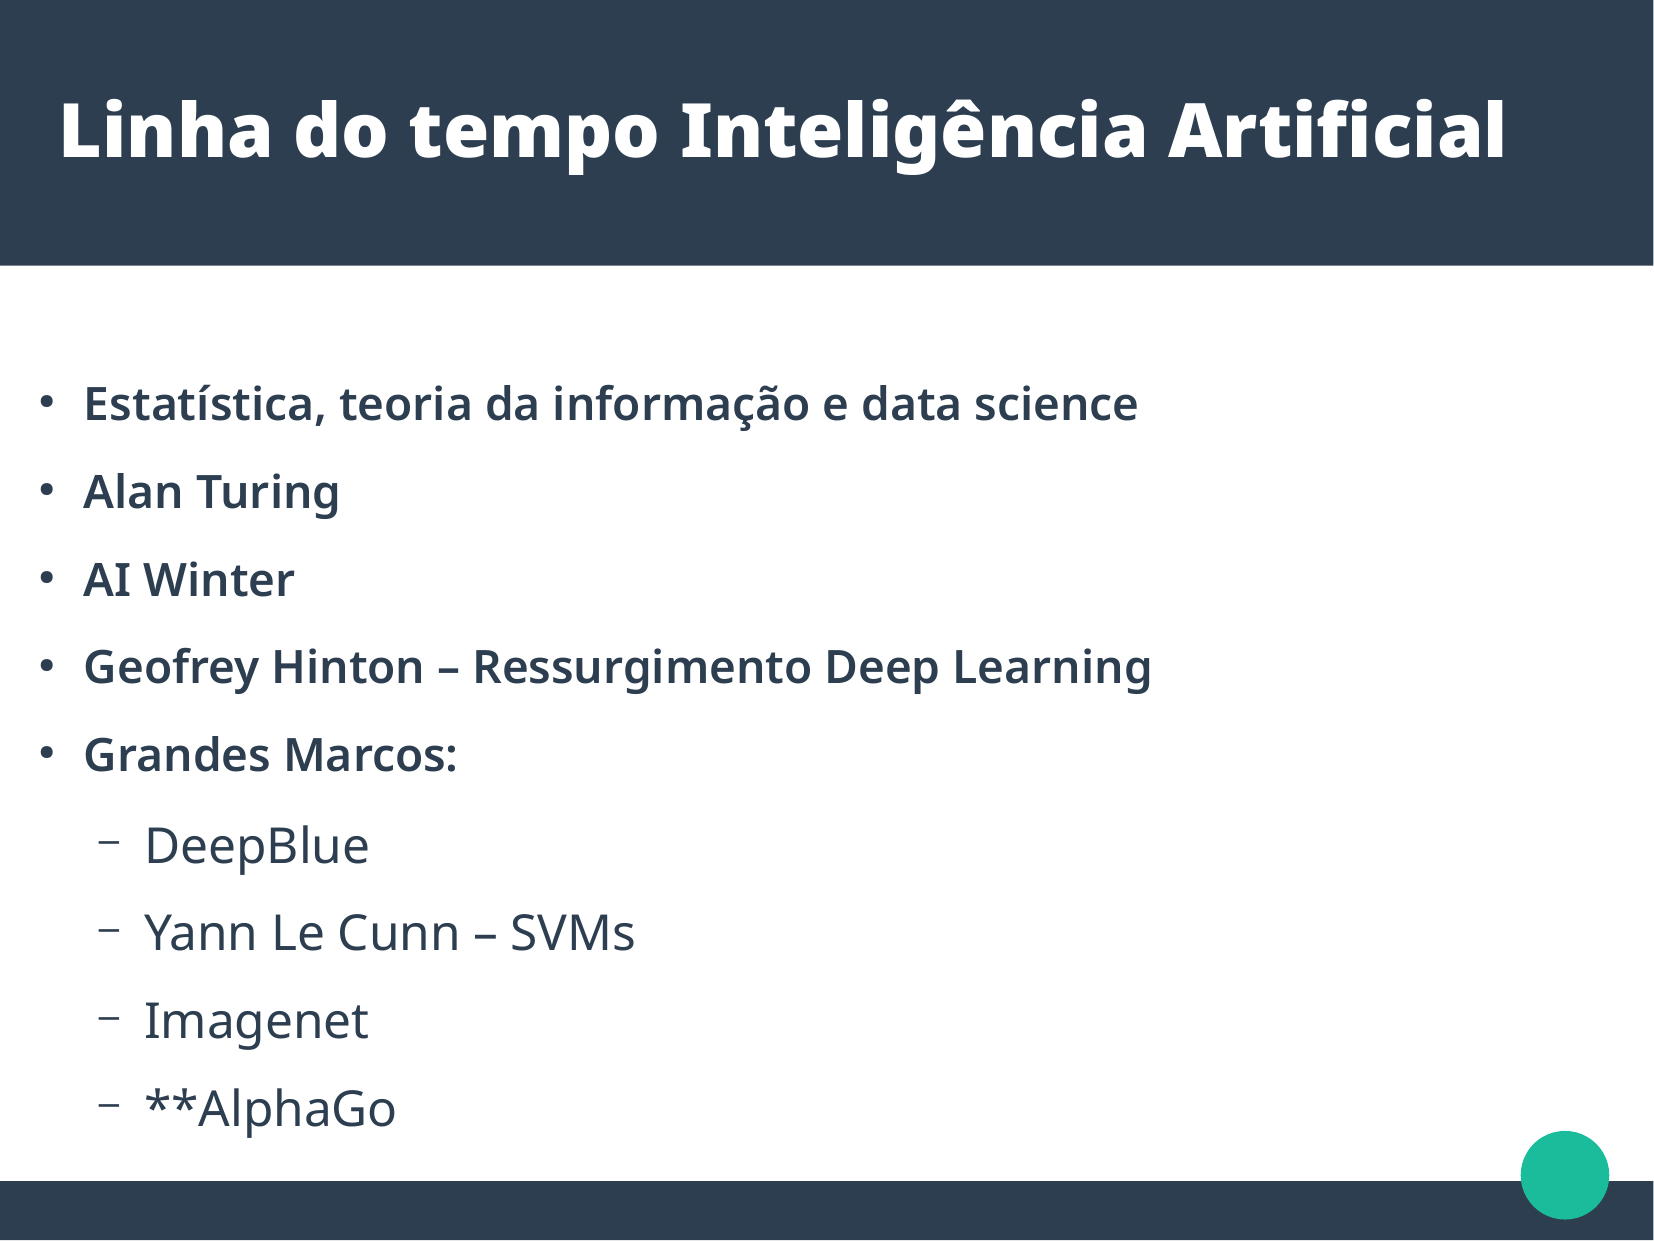

# Linha do tempo Inteligência Artificial
Estatística, teoria da informação e data science
Alan Turing
AI Winter
Geofrey Hinton – Ressurgimento Deep Learning
Grandes Marcos:
DeepBlue
Yann Le Cunn – SVMs
Imagenet
**AlphaGo